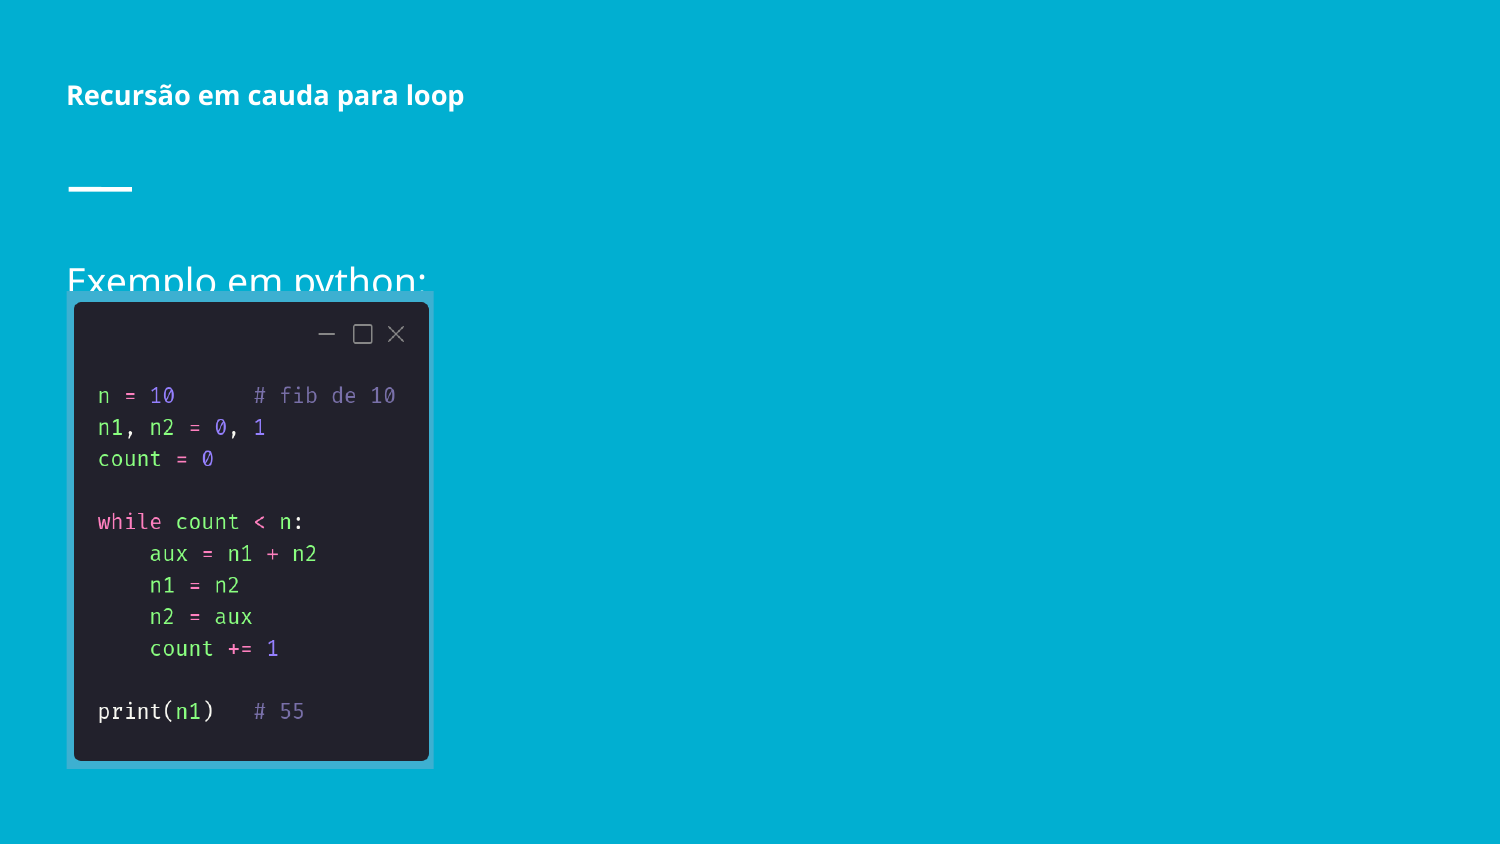

# Recursão em cauda para loop
Exemplo em python: